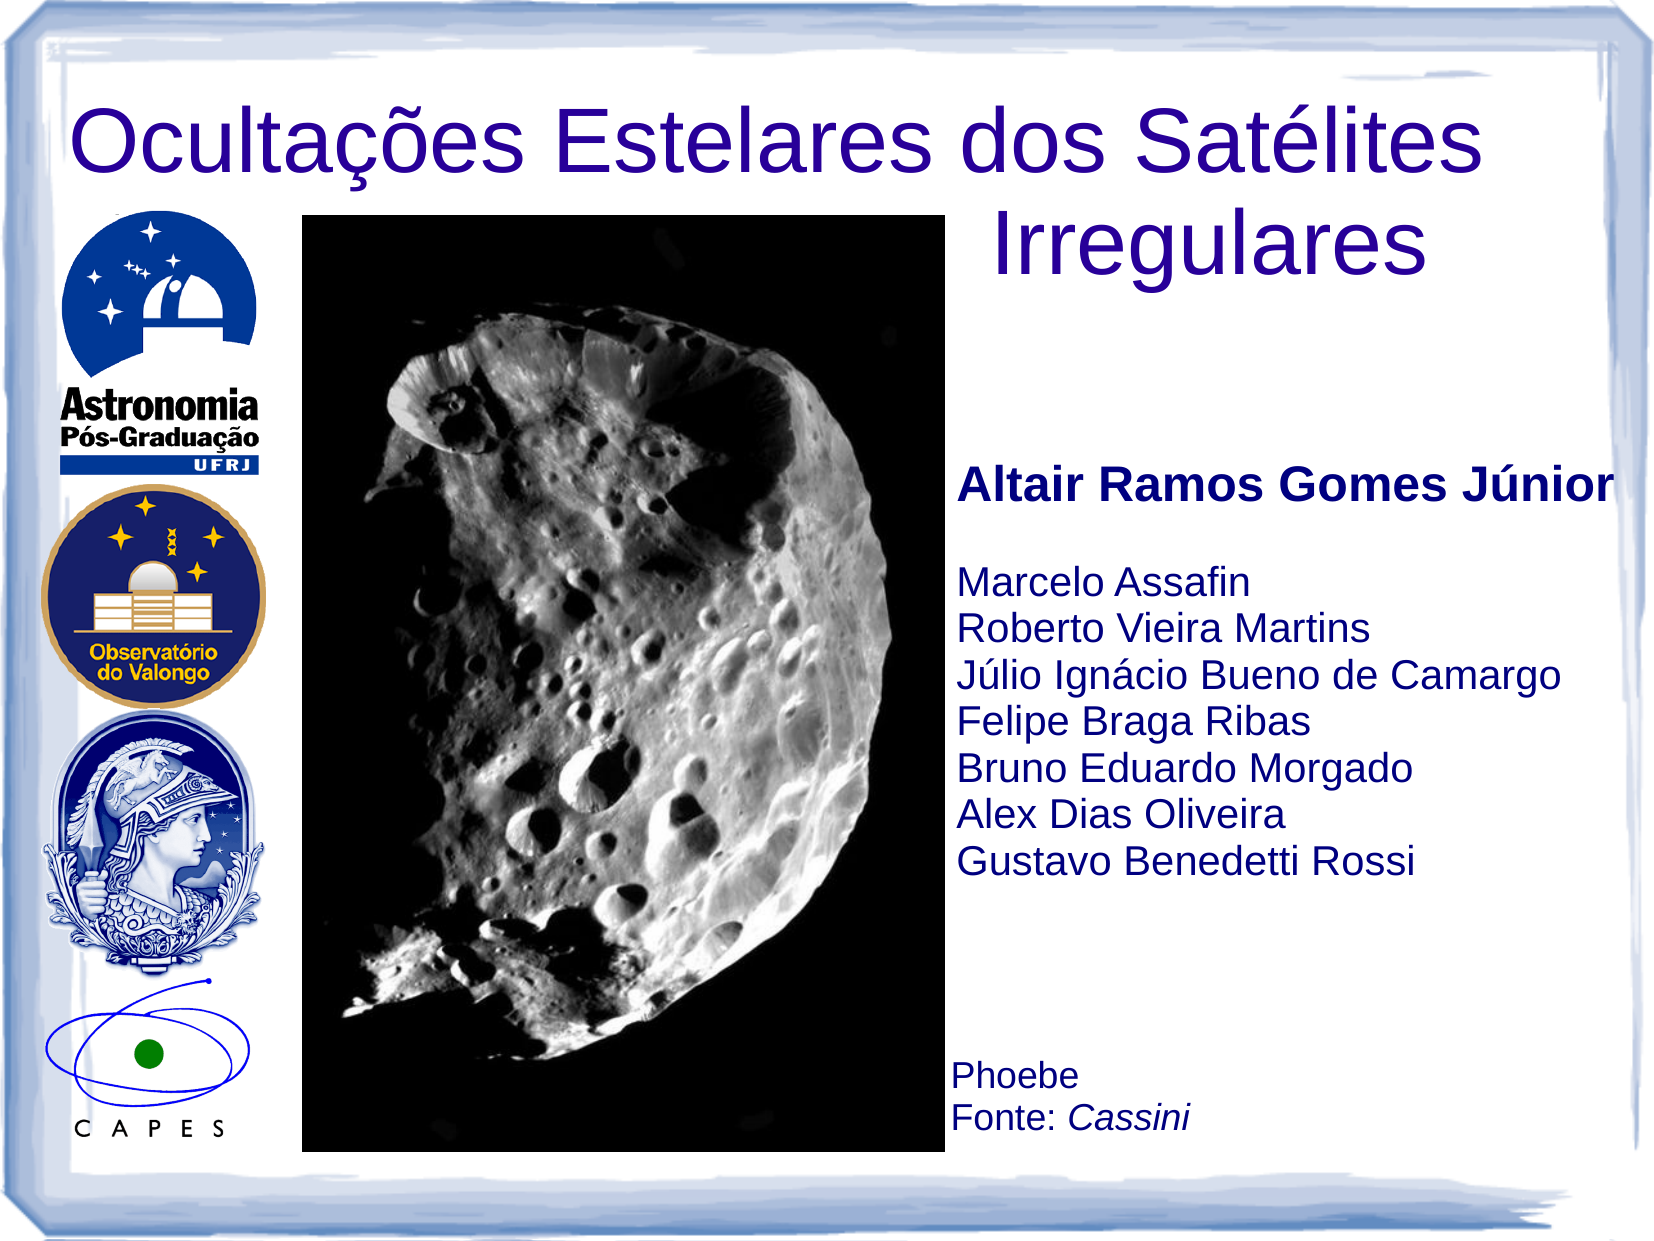

# Ocultações Estelares dos Satélites Irregulares
Altair Ramos Gomes Júnior
Marcelo Assafin
Roberto Vieira Martins
Júlio Ignácio Bueno de Camargo
Felipe Braga Ribas
Bruno Eduardo Morgado
Alex Dias Oliveira
Gustavo Benedetti Rossi
Phoebe
Fonte: Cassini